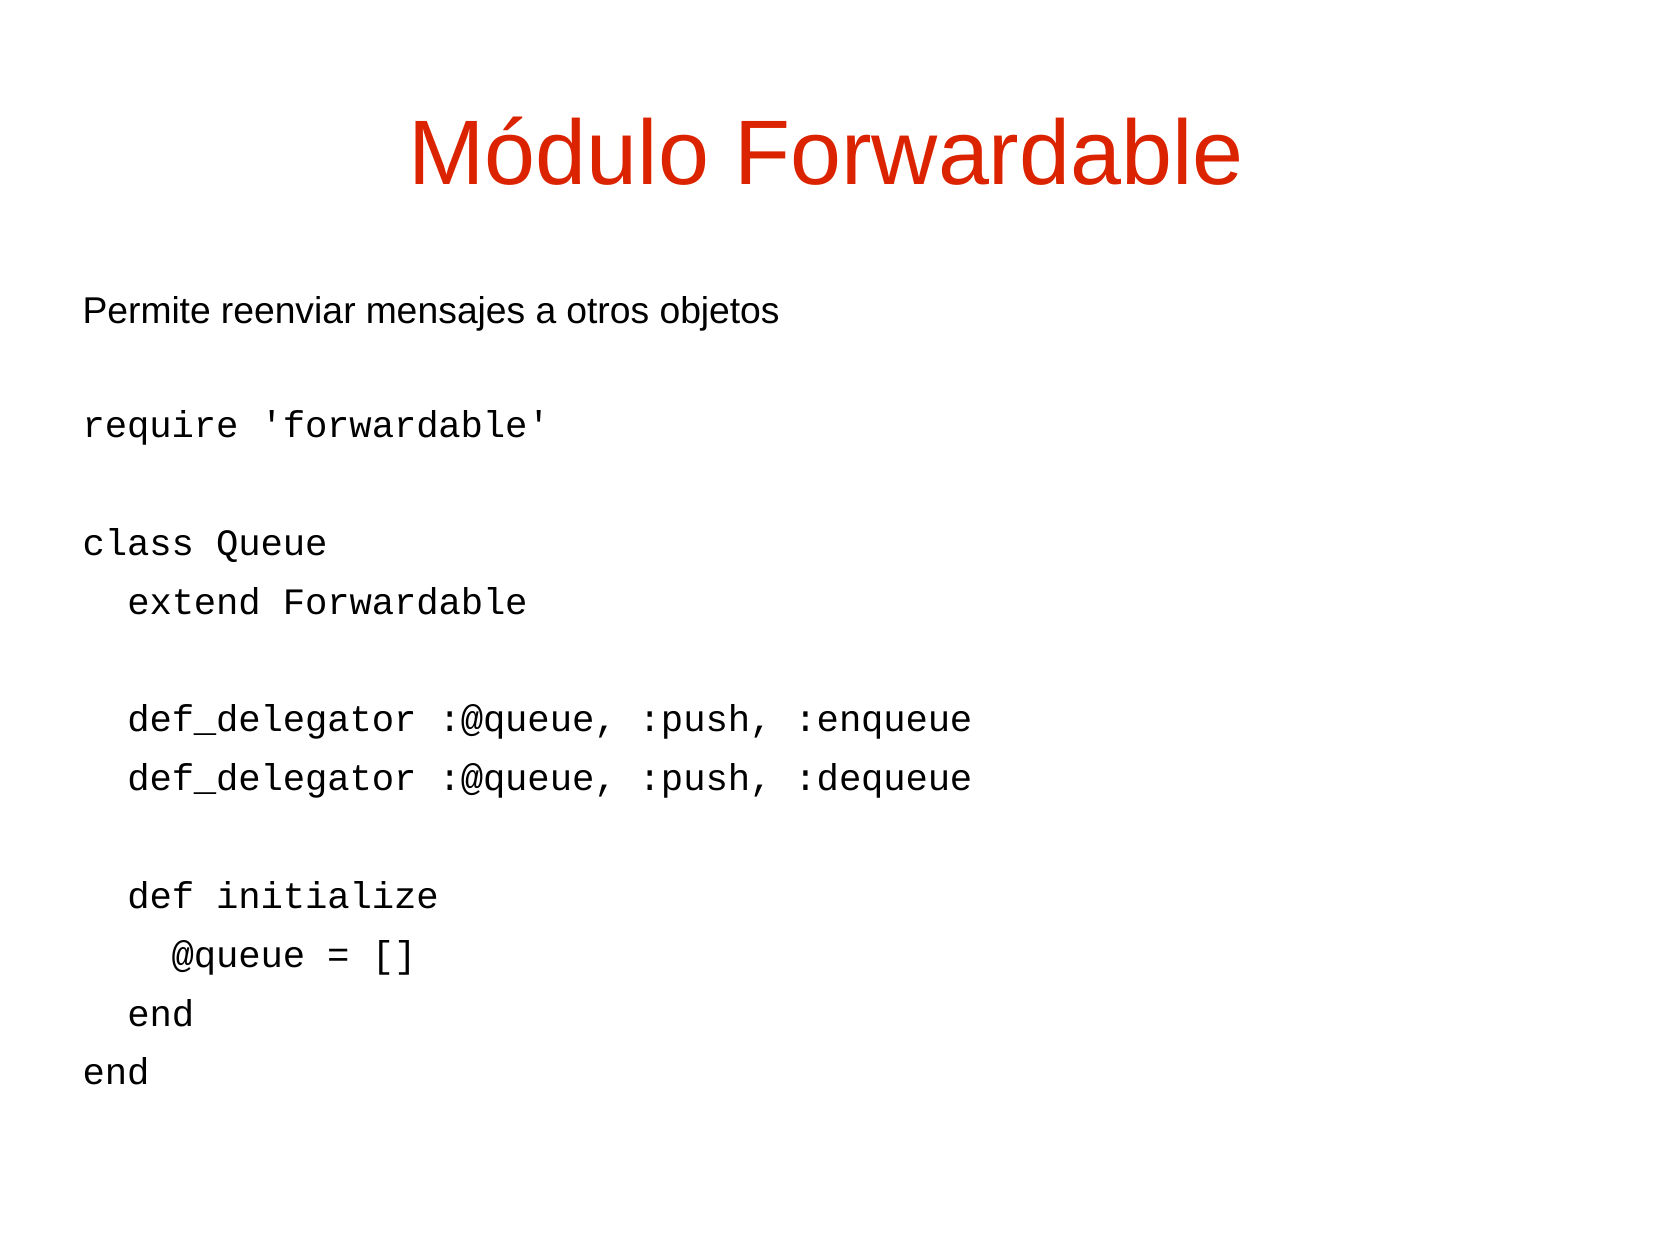

# Módulo Forwardable
Permite reenviar mensajes a otros objetos
require 'forwardable'
class Queue
 extend Forwardable
 def_delegator :@queue, :push, :enqueue
 def_delegator :@queue, :push, :dequeue
 def initialize
 @queue = []
 end
end